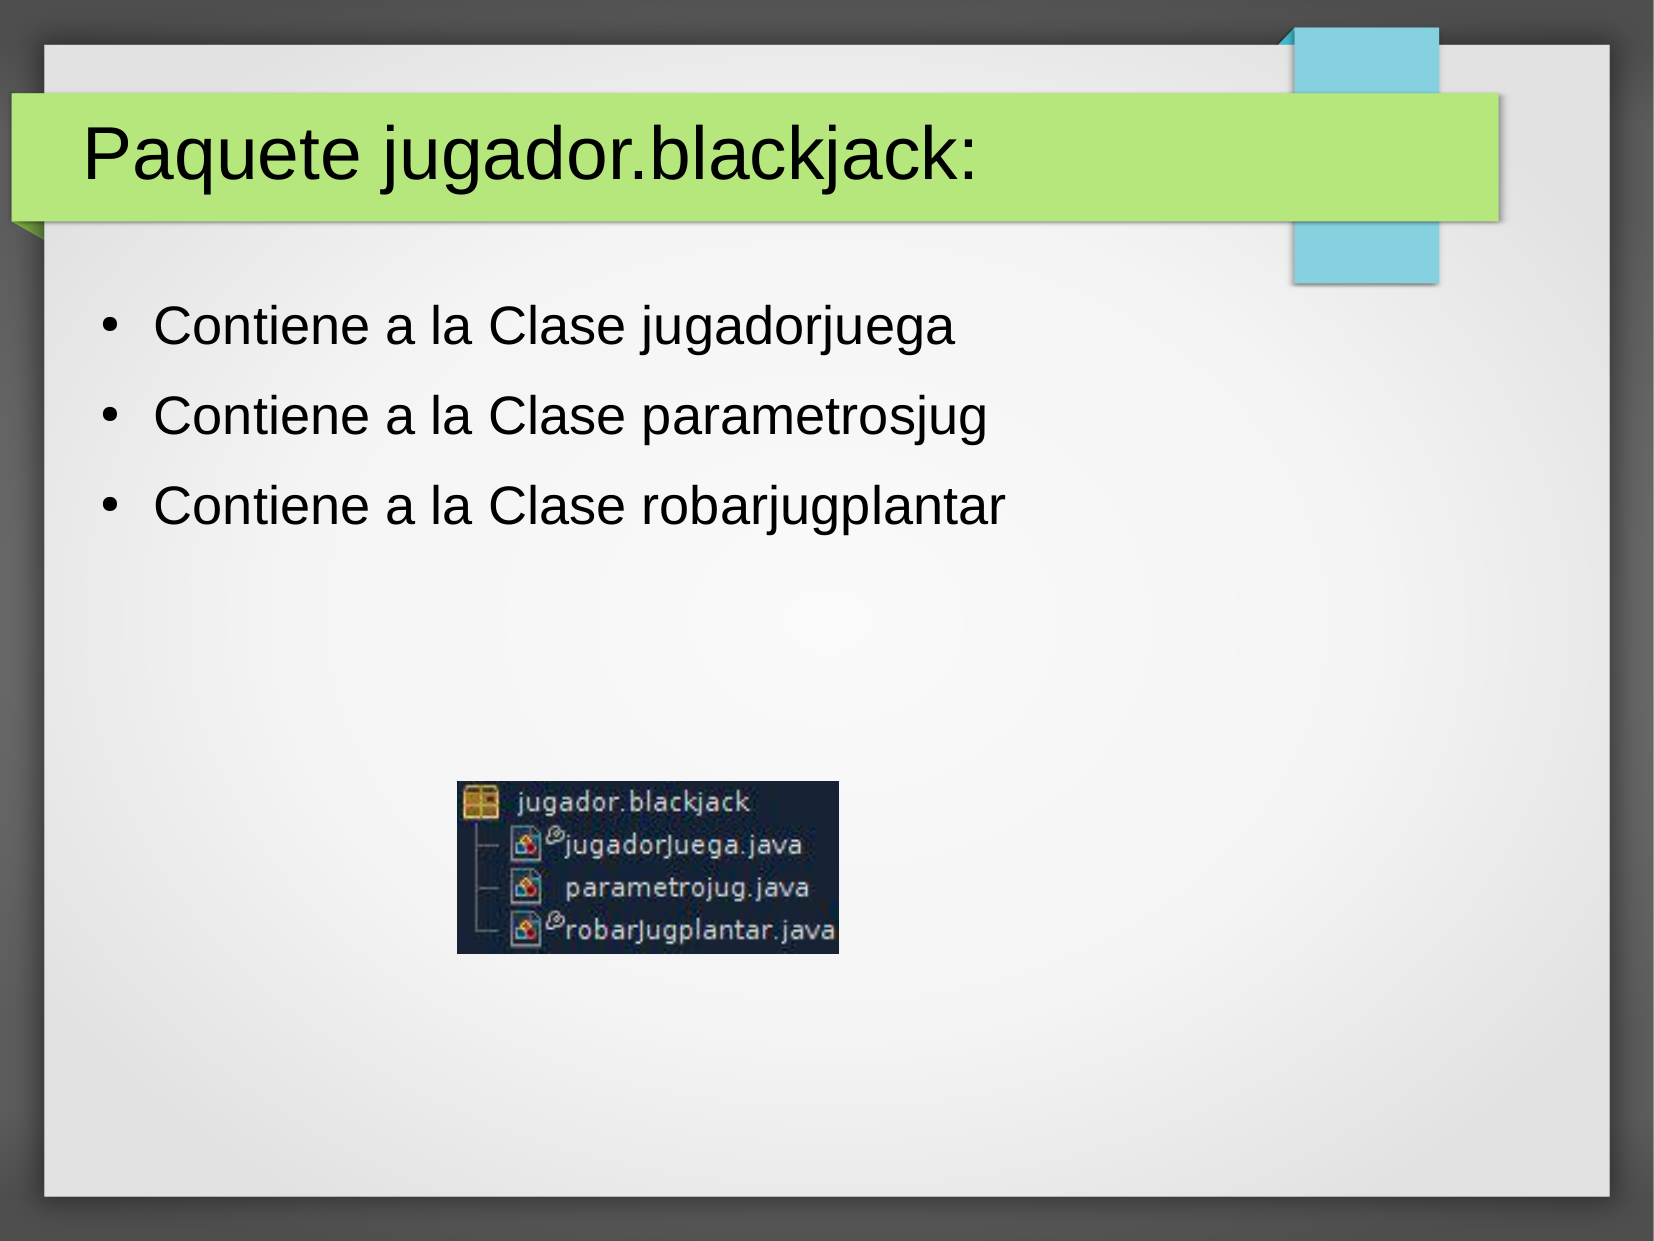

# Paquete jugador.blackjack:
Contiene a la Clase jugadorjuega
Contiene a la Clase parametrosjug
Contiene a la Clase robarjugplantar